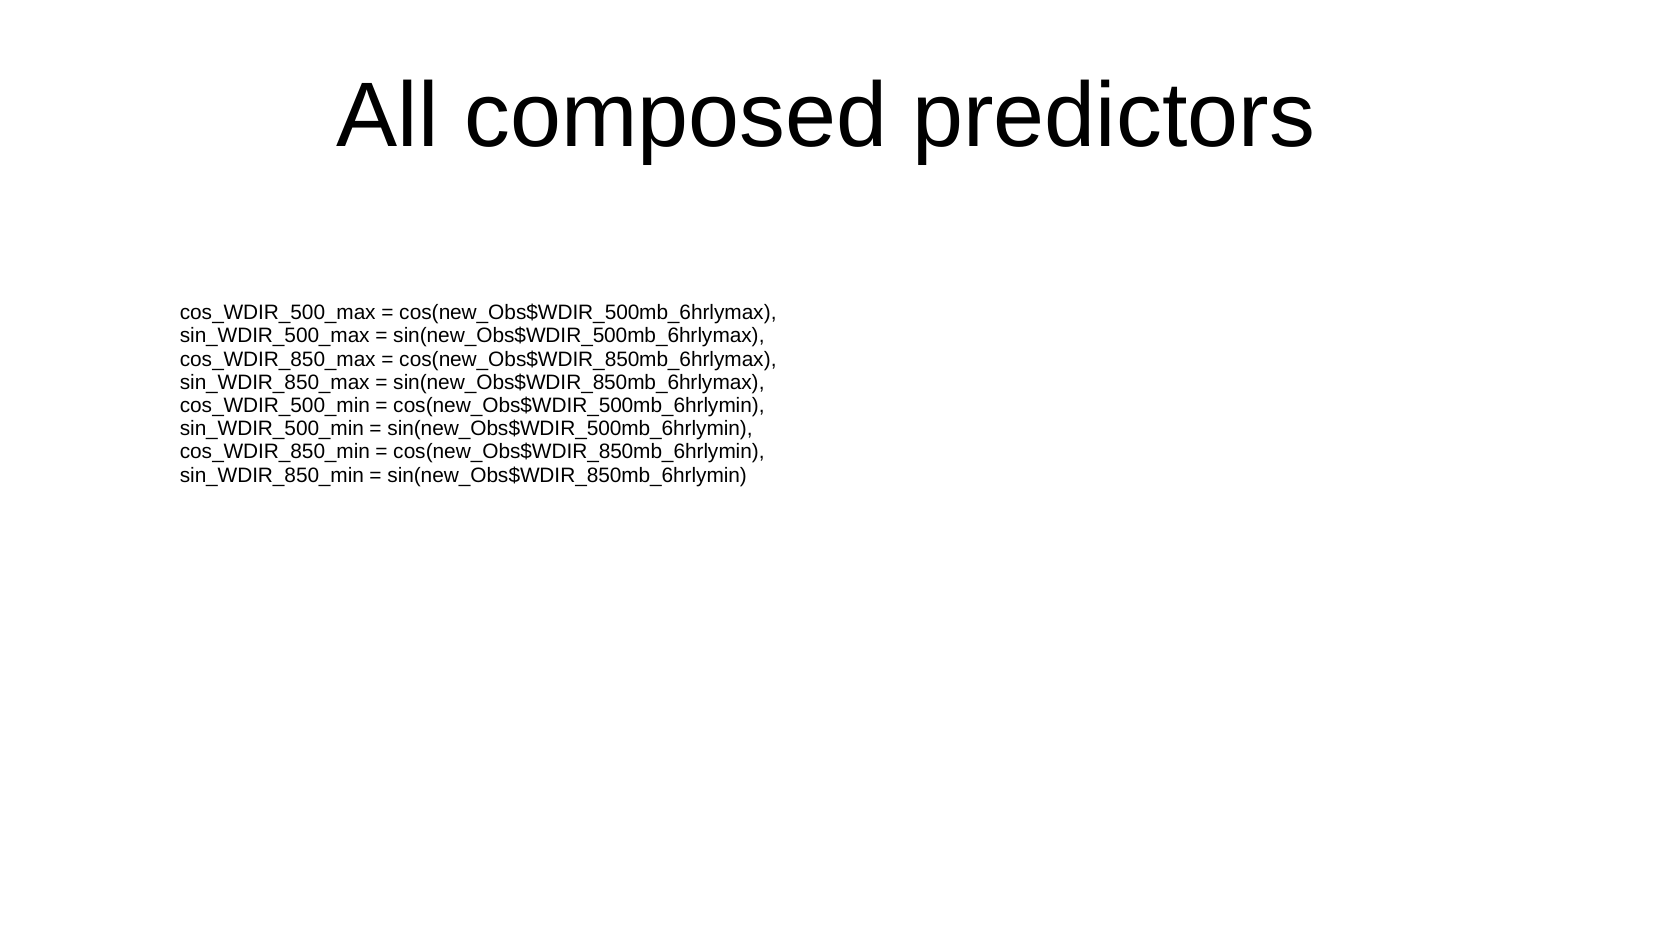

# All composed predictors
cos_WDIR_500_max = cos(new_Obs$WDIR_500mb_6hrlymax),
sin_WDIR_500_max = sin(new_Obs$WDIR_500mb_6hrlymax),
cos_WDIR_850_max = cos(new_Obs$WDIR_850mb_6hrlymax),
sin_WDIR_850_max = sin(new_Obs$WDIR_850mb_6hrlymax),
cos_WDIR_500_min = cos(new_Obs$WDIR_500mb_6hrlymin),
sin_WDIR_500_min = sin(new_Obs$WDIR_500mb_6hrlymin),
cos_WDIR_850_min = cos(new_Obs$WDIR_850mb_6hrlymin),
sin_WDIR_850_min = sin(new_Obs$WDIR_850mb_6hrlymin)